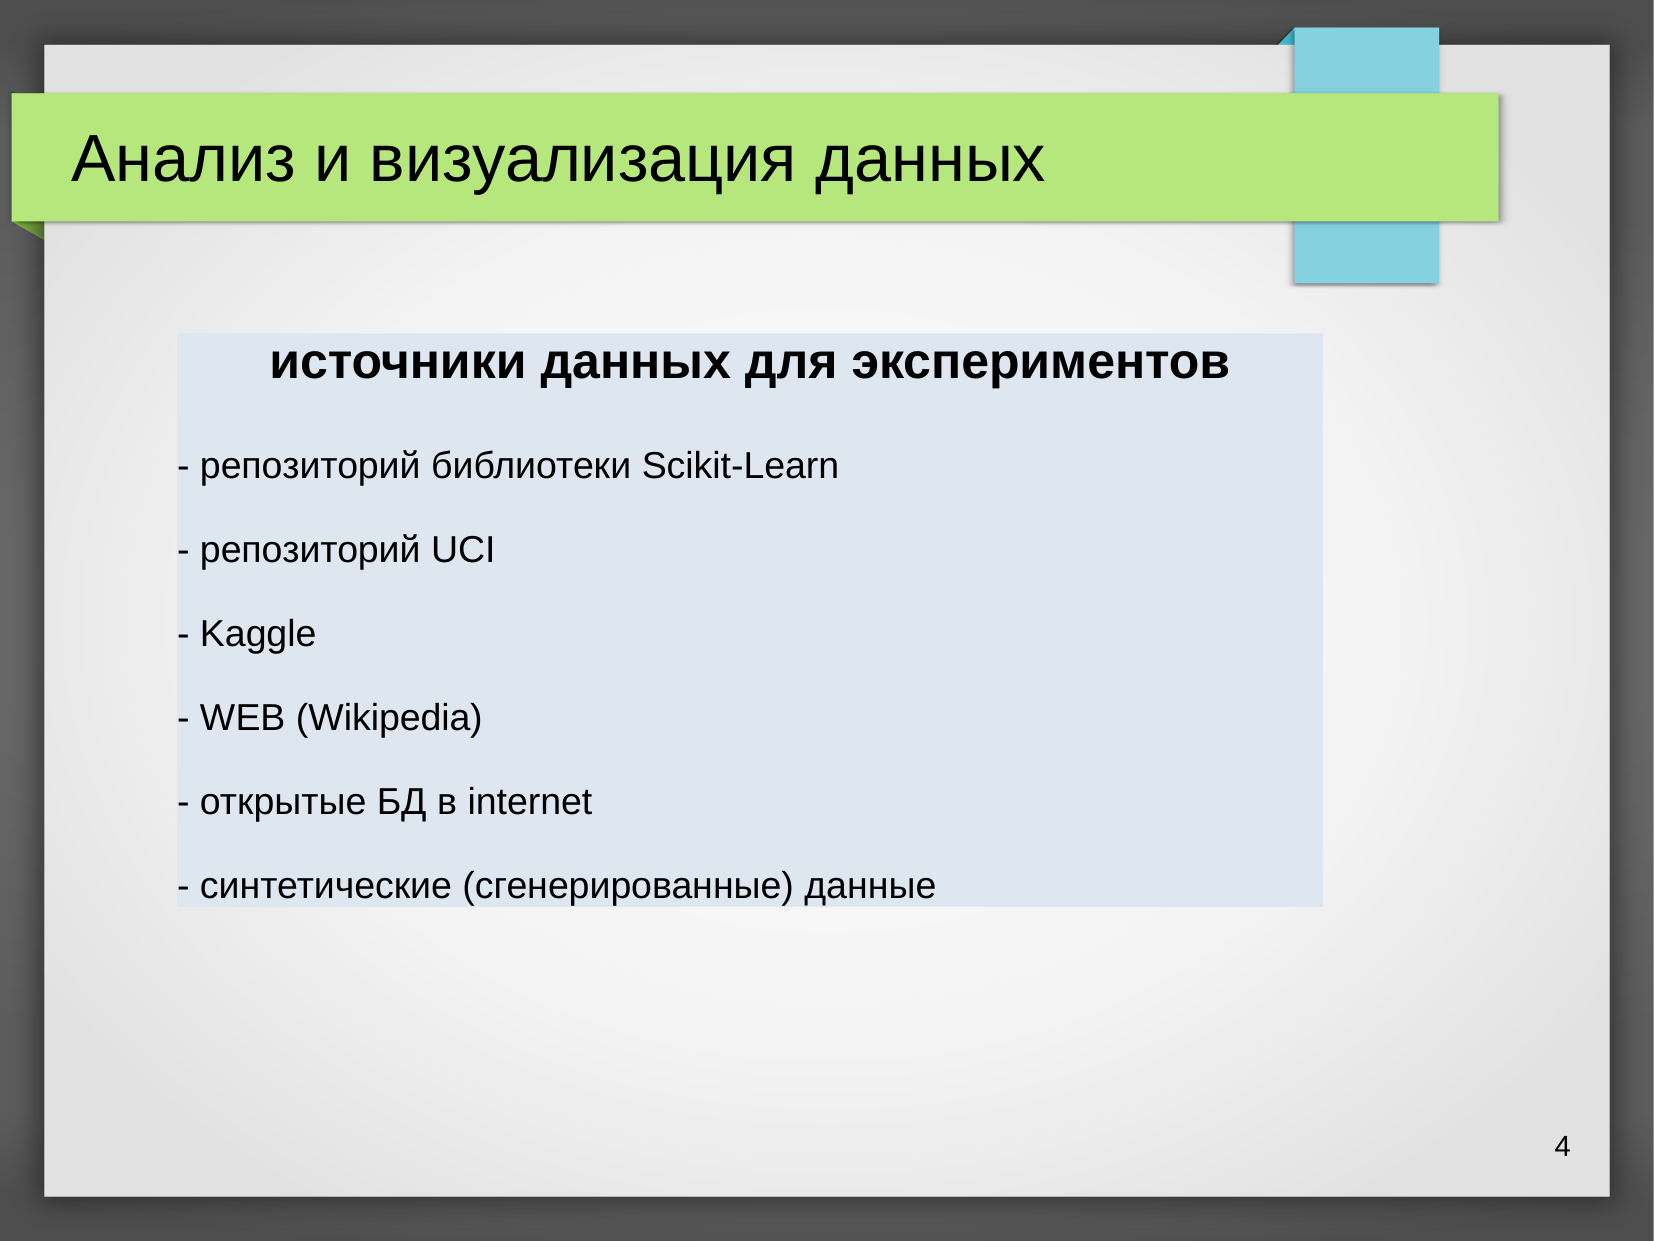

Анализ и визуализация данных
# источники данных для экспериментов
- репозиторий библиотеки Scikit-Learn
- репозиторий UCI
- Kaggle
- WEB (Wikipedia)
- открытые БД в internet
- синтетические (сгенерированные) данные
4